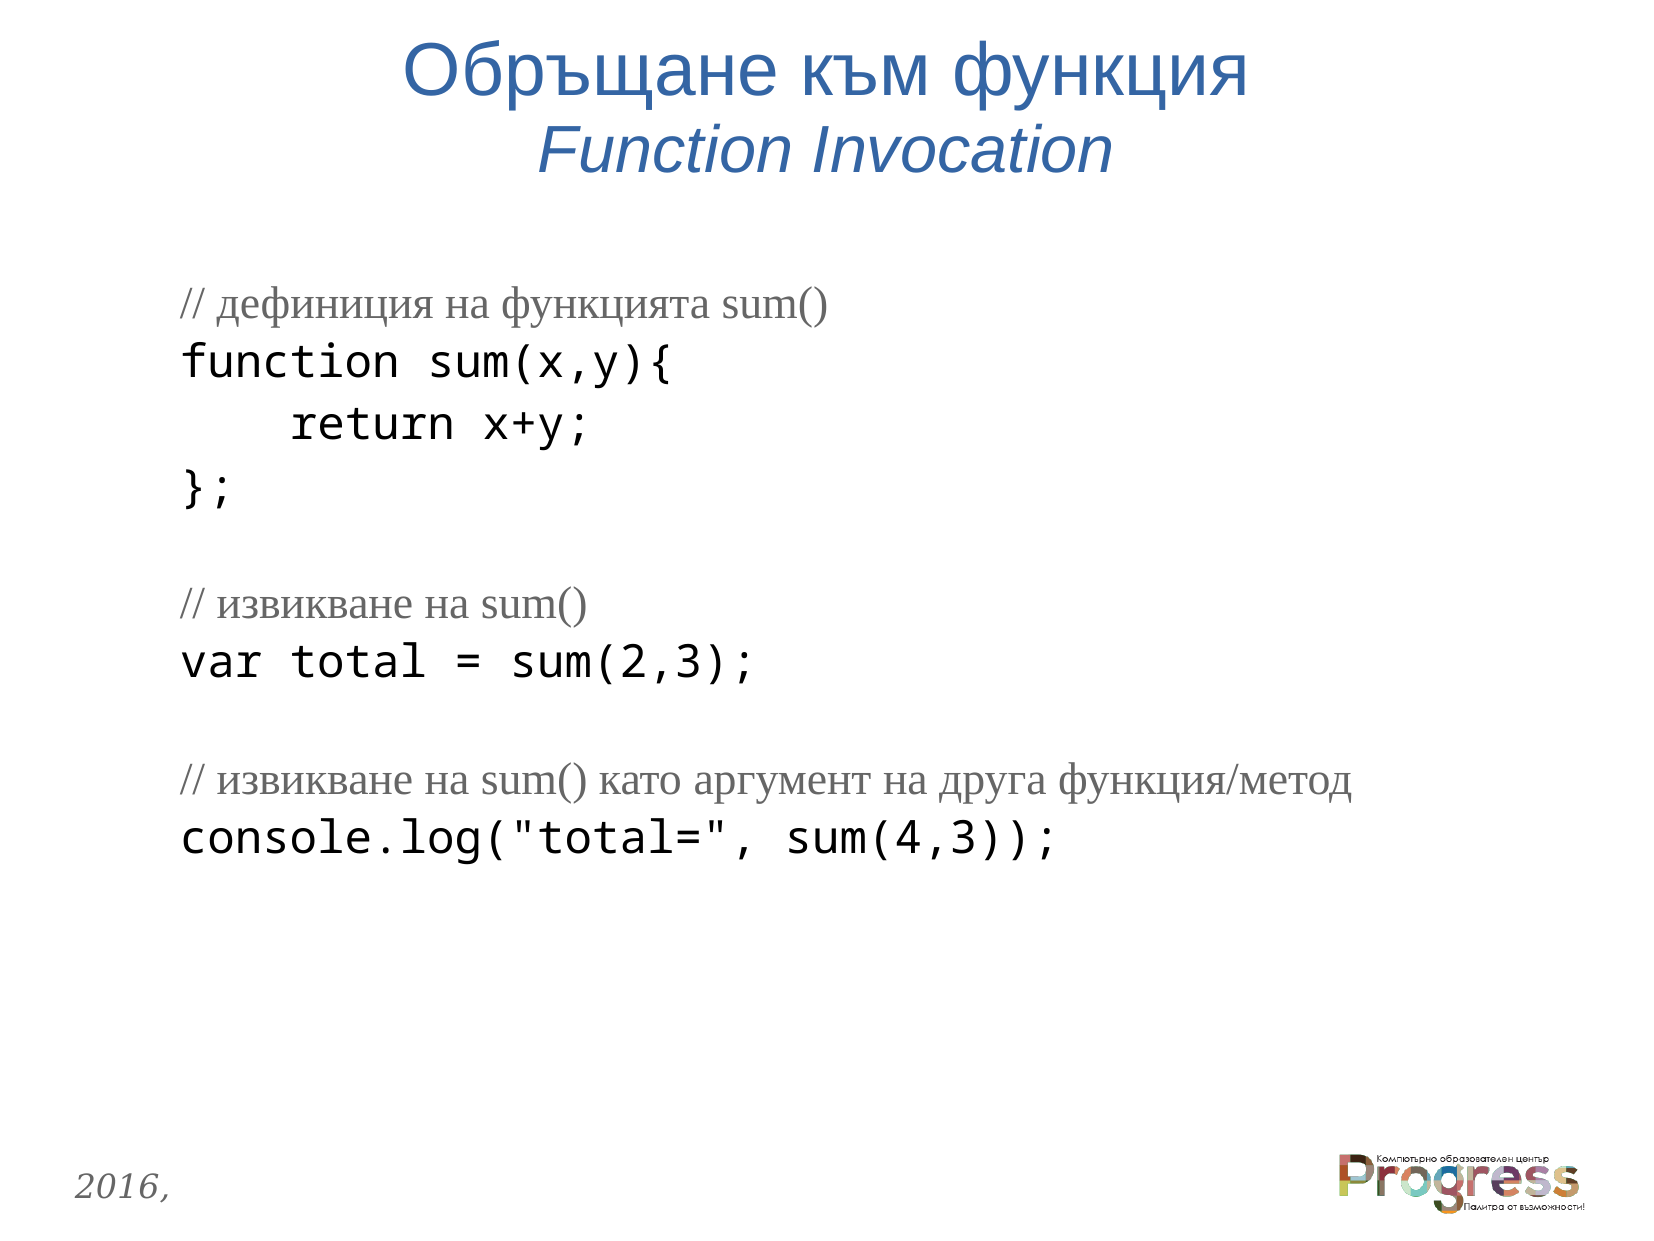

# Обръщане към функция Function Invocation
// дефиниция на функцията sum()
function sum(x,y){
 return x+y;
};
// извикване на sum()
var total = sum(2,3);
// извикване на sum() като аргумент на друга функция/метод
console.log("total=", sum(4,3));